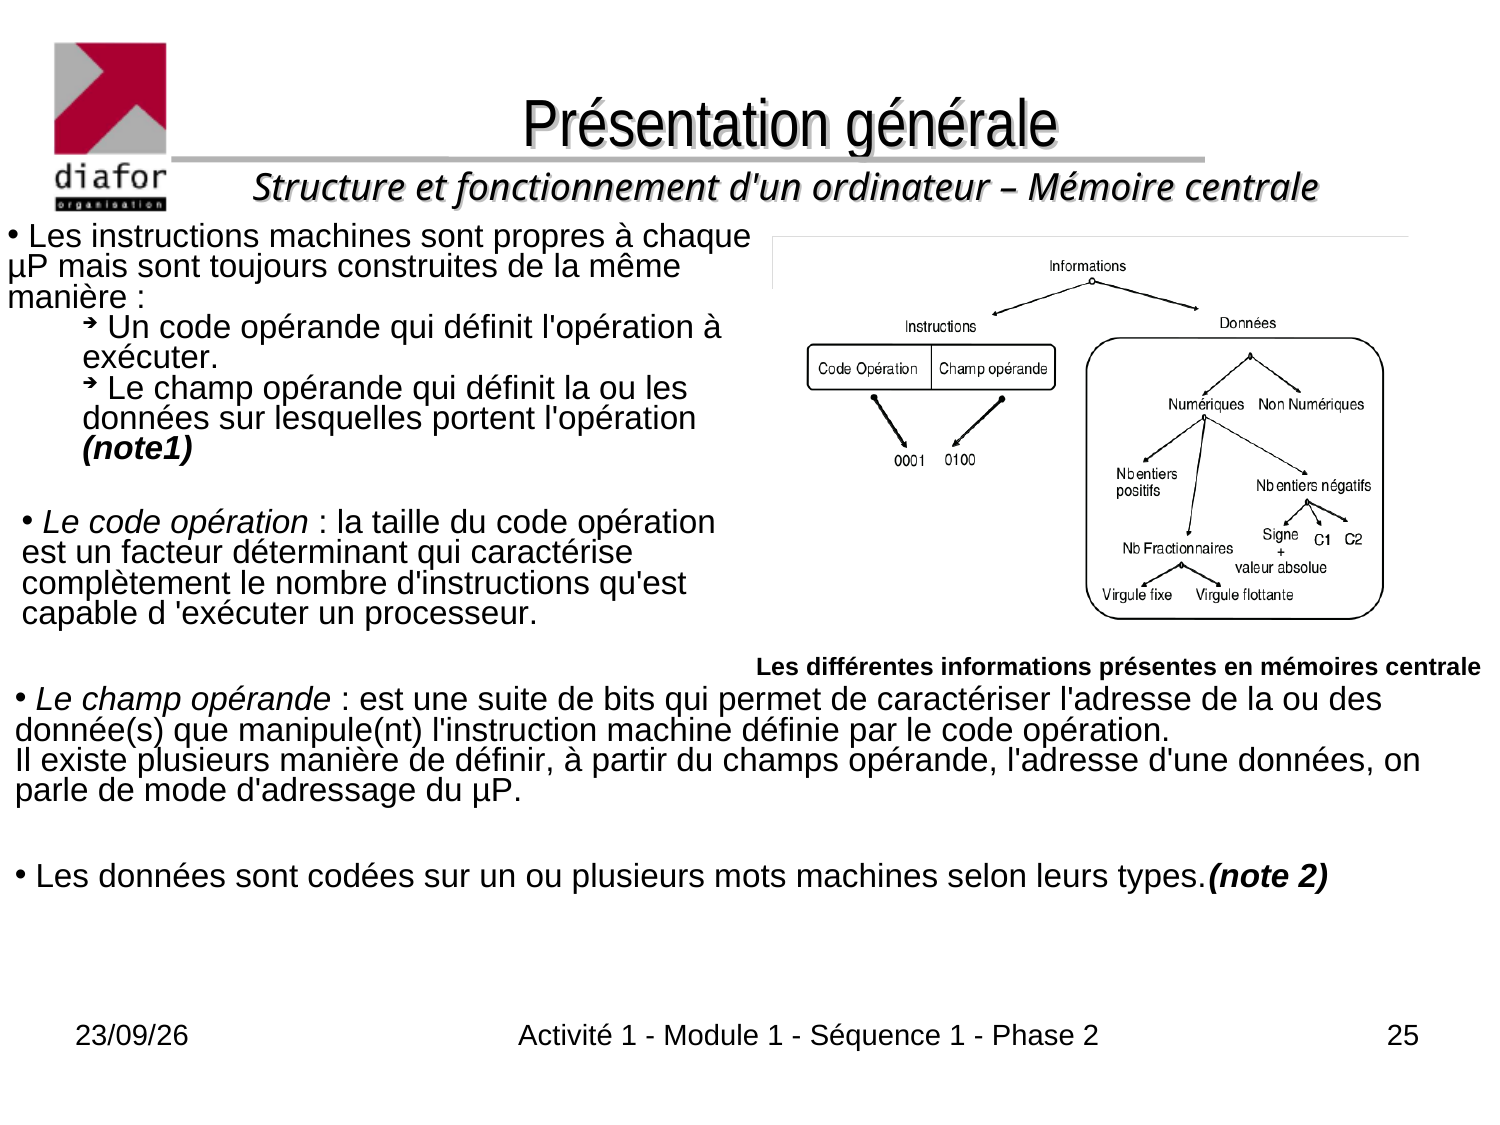

# Présentation générale Structure et fonctionnement d'un ordinateur – Mémoire centrale
 Les instructions machines sont propres à chaque µP mais sont toujours construites de la même manière :
 Un code opérande qui définit l'opération à exécuter.
 Le champ opérande qui définit la ou les données sur lesquelles portent l'opération (note1)
 Le code opération : la taille du code opération
est un facteur déterminant qui caractérise complètement le nombre d'instructions qu'est capable d 'exécuter un processeur.
Les différentes informations présentes en mémoires centrale
 Le champ opérande : est une suite de bits qui permet de caractériser l'adresse de la ou des donnée(s) que manipule(nt) l'instruction machine définie par le code opération.
Il existe plusieurs manière de définir, à partir du champs opérande, l'adresse d'une données, on parle de mode d'adressage du µP.
 Les données sont codées sur un ou plusieurs mots machines selon leurs types.(note 2)
Activité 1 - Module 1 - Séquence 1 - Phase 2
25